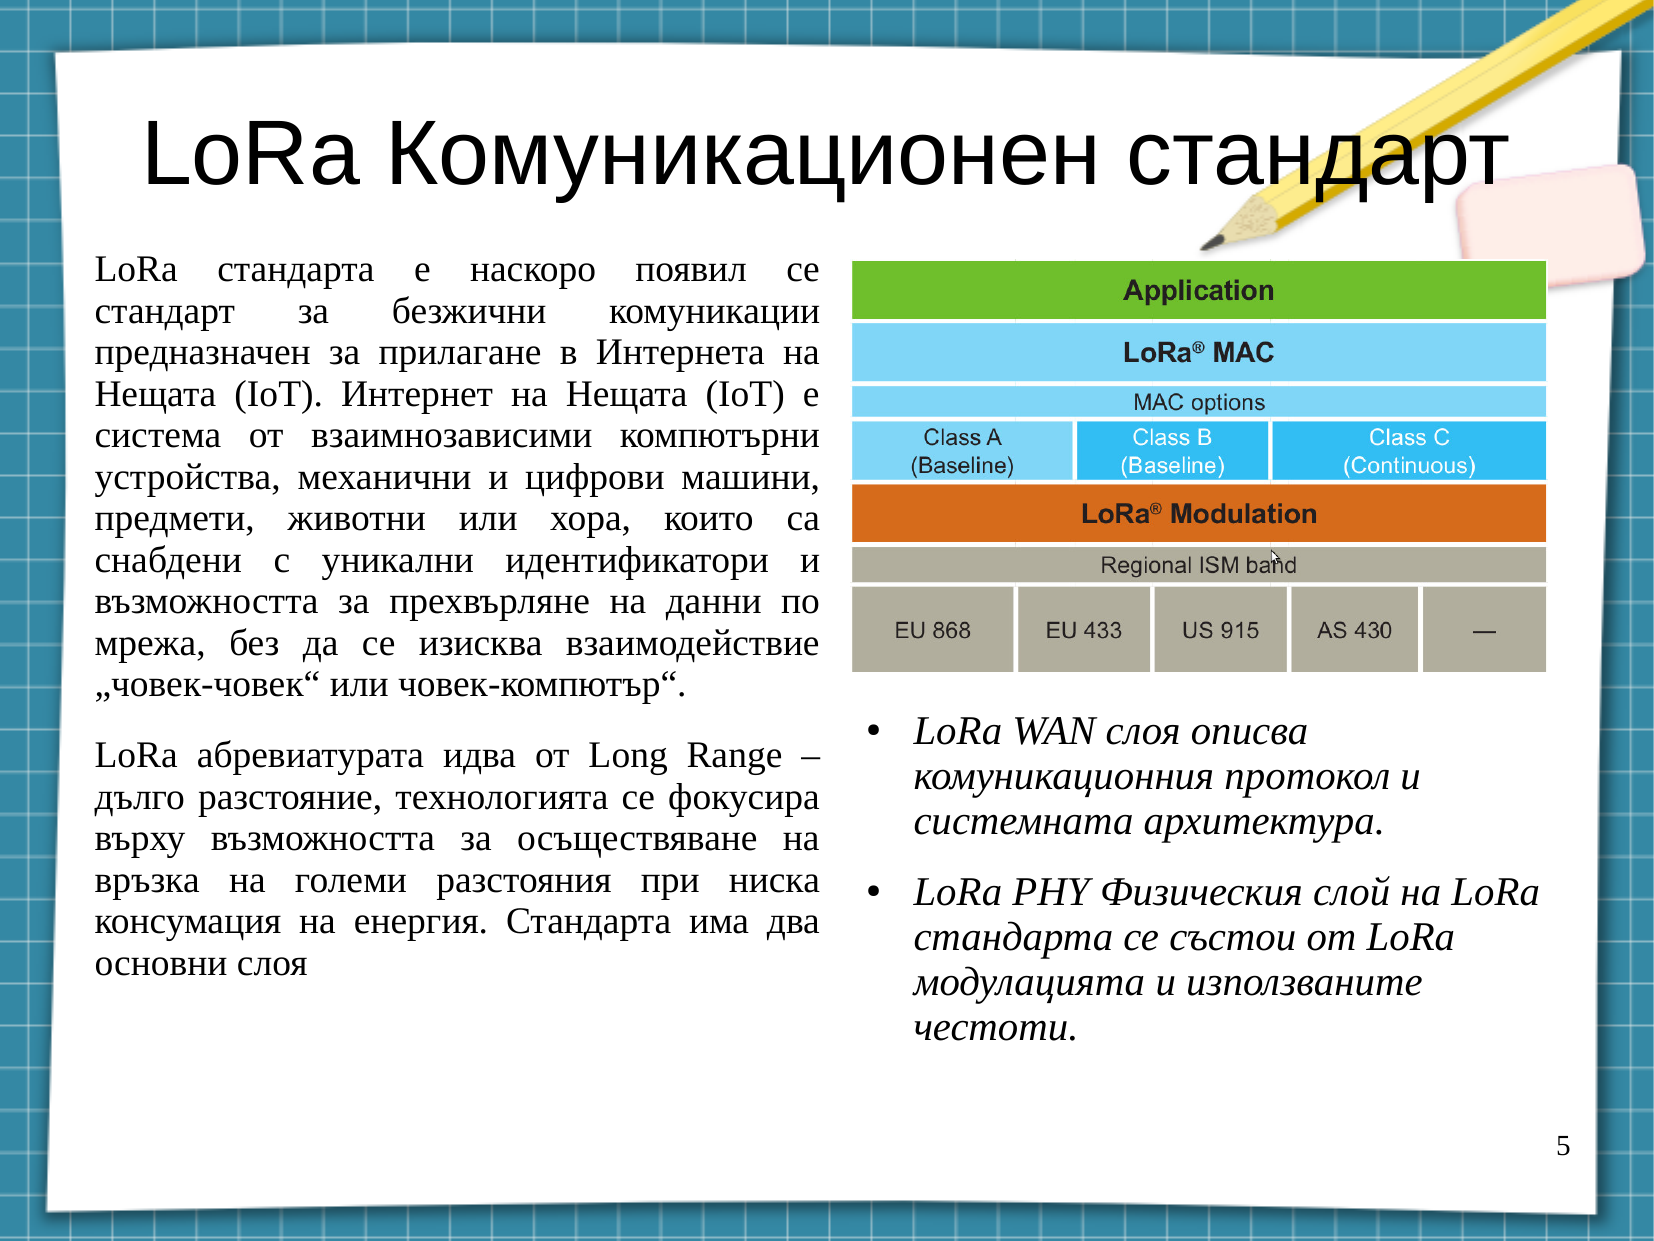

# LoRa Комуникационен стандарт
LoRa стандарта е наскоро появил се стандарт за безжични комуникации предназначен за прилагане в Интернета на Нещата (IoT). Интернет на Нещата (IoT) е система от взаимнозависими компютърни устройства, механични и цифрови машини, предмети, животни или хора, които са снабдени с уникални идентификатори и възможността за прехвърляне на данни по мрежа, без да се изисква взаимодействие „човек-човек“ или човек-компютър“.
LoRa абревиатурата идва от Long Range – дълго разстояние, технологията се фокусира върху възможността за осъществяване на връзка на големи разстояния при ниска консумация на енергия. Стандарта има два основни слоя
LoRa WAN слоя описва комуникационния протокол и системната архитектура.
LoRa PHY Физическия слой на LoRa стандарта се състои от LoRa модулацията и използваните честоти.
5